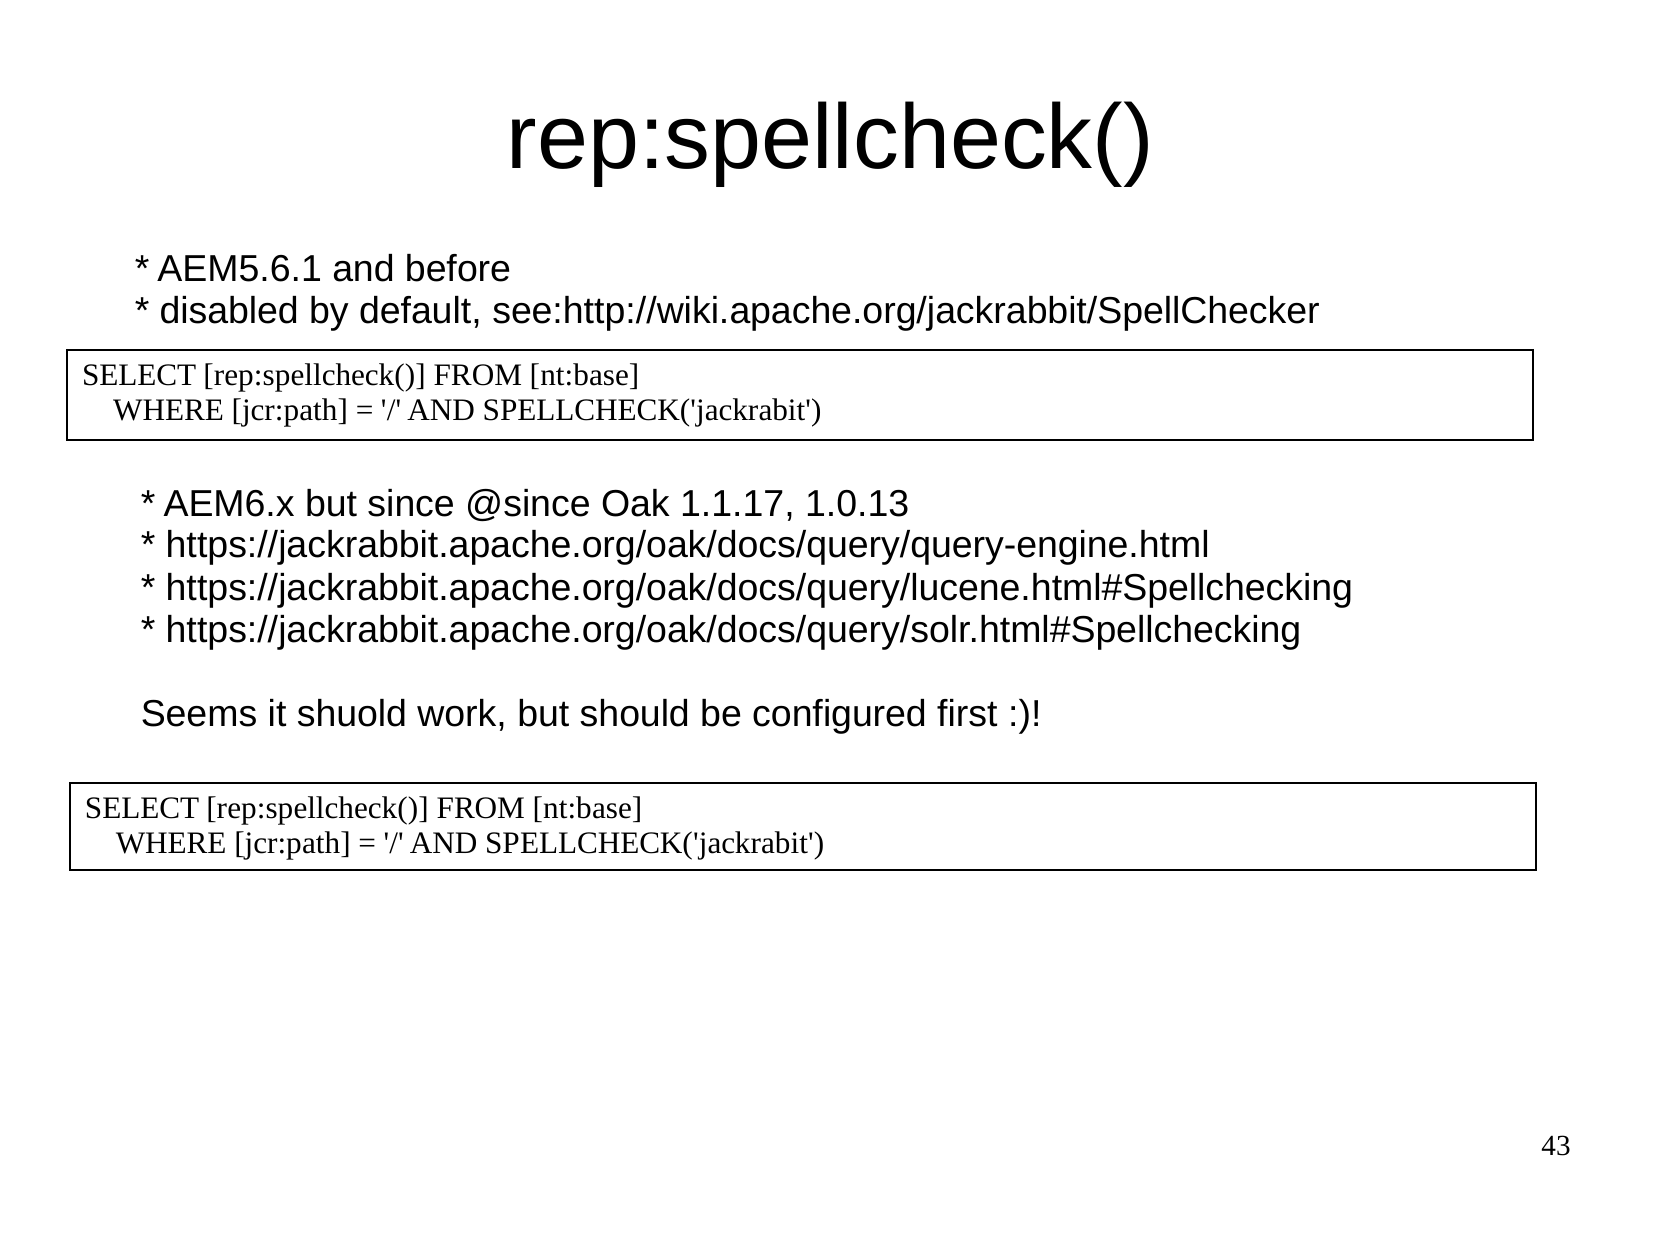

# rep:spellcheck()
* AEM5.6.1 and before
* disabled by default, see:http://wiki.apache.org/jackrabbit/SpellChecker
| SELECT [rep:spellcheck()] FROM [nt:base] WHERE [jcr:path] = '/' AND SPELLCHECK('jackrabit') |
| --- |
* AEM6.x but since @since Oak 1.1.17, 1.0.13
* https://jackrabbit.apache.org/oak/docs/query/query-engine.html
* https://jackrabbit.apache.org/oak/docs/query/lucene.html#Spellchecking
* https://jackrabbit.apache.org/oak/docs/query/solr.html#Spellchecking
Seems it shuold work, but should be configured first :)!
| SELECT [rep:spellcheck()] FROM [nt:base] WHERE [jcr:path] = '/' AND SPELLCHECK('jackrabit') |
| --- |
43